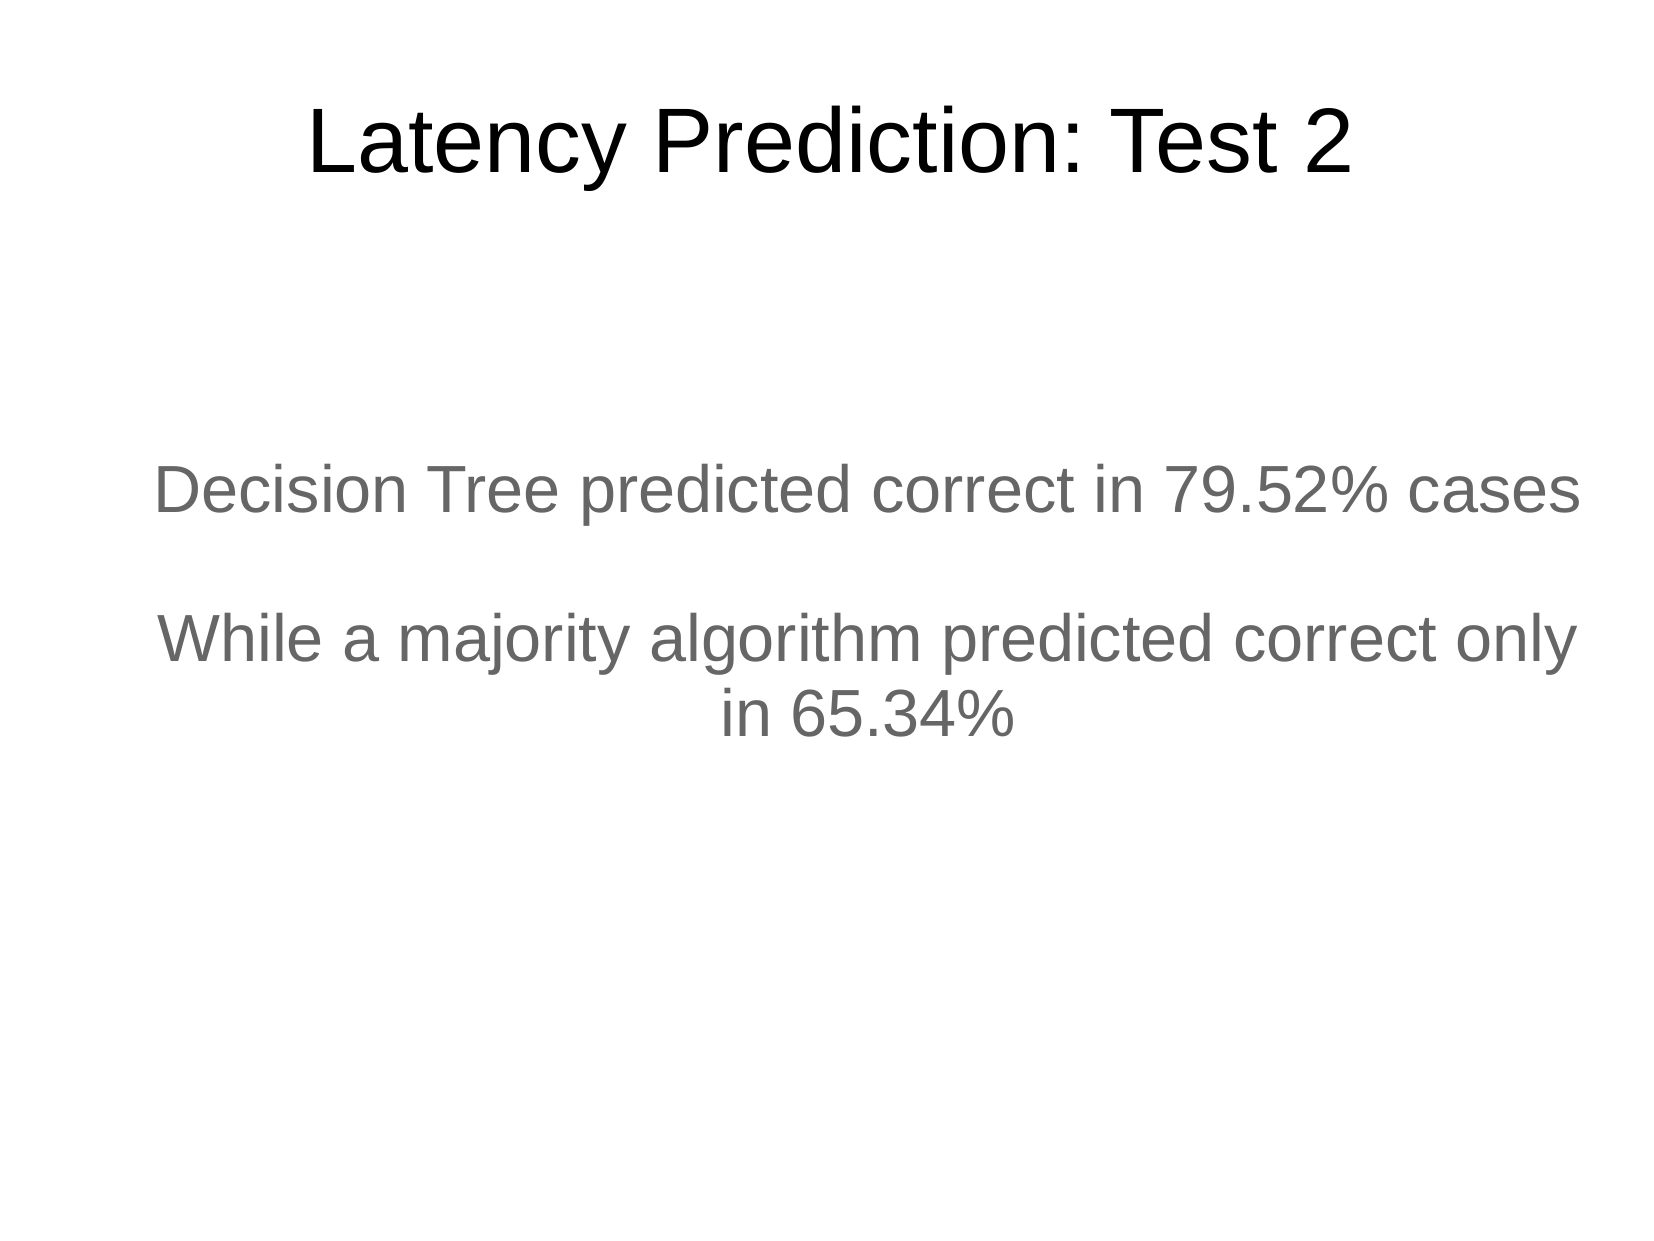

# Latency Prediction: Test 2
Decision Tree predicted correct in 79.52% cases
While a majority algorithm predicted correct only in 65.34%